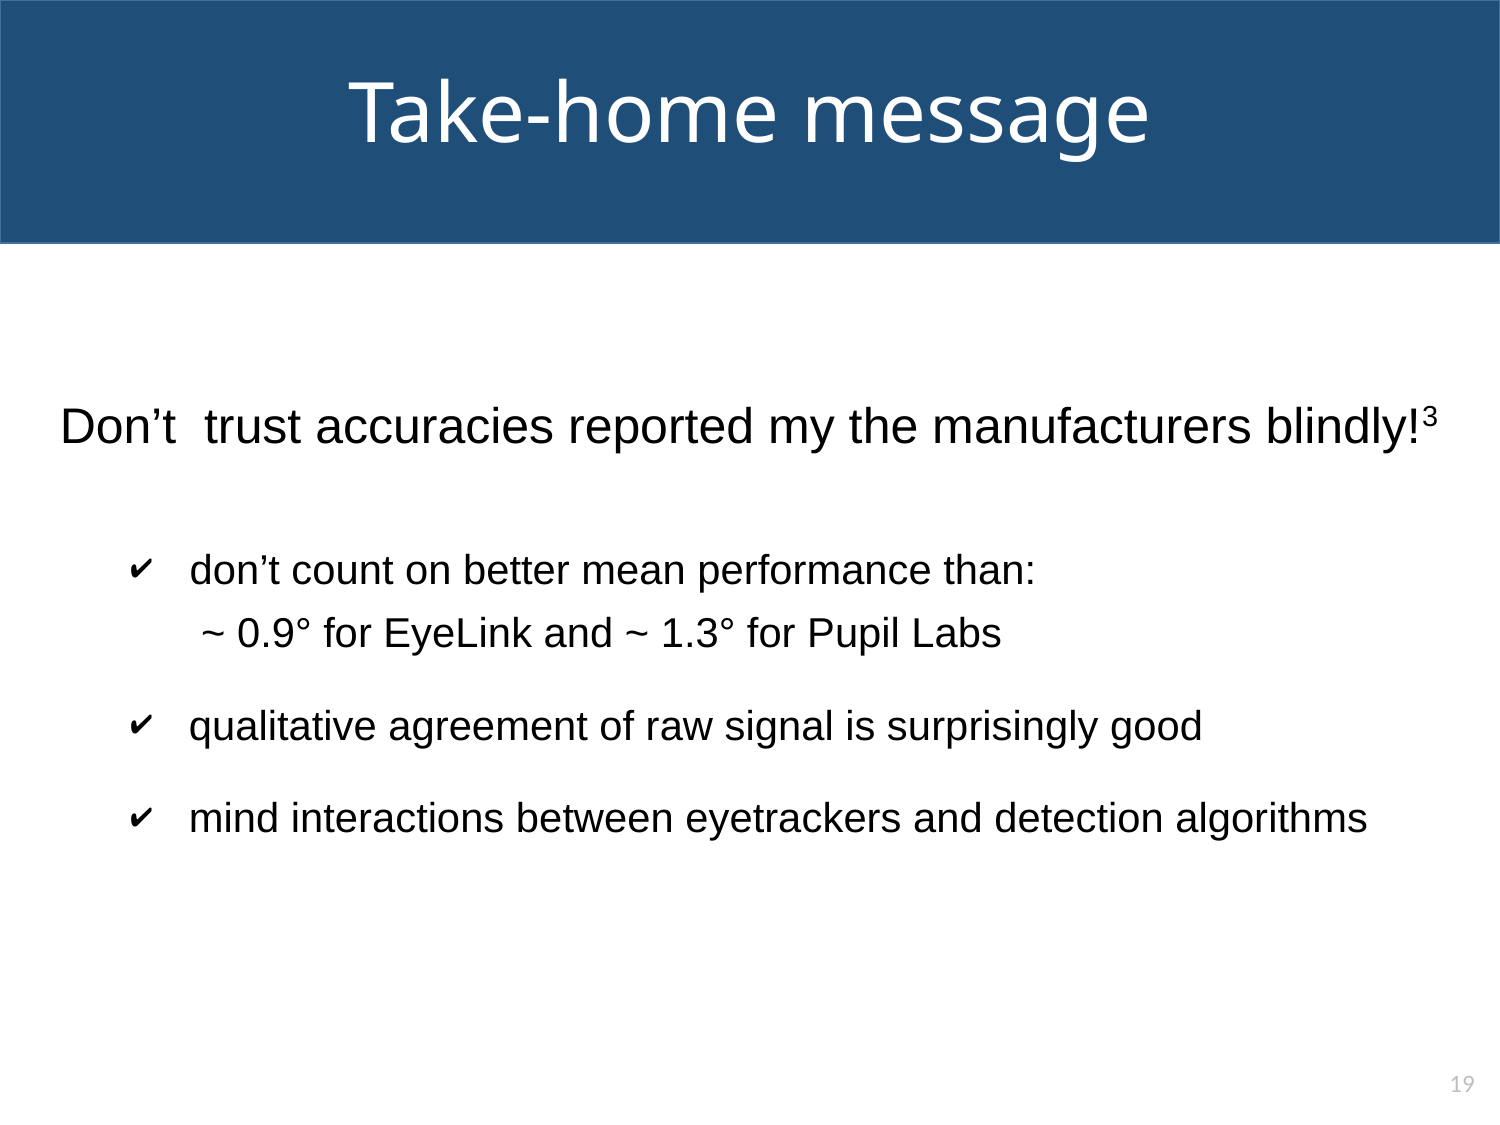

# Take-home message
Don’t trust accuracies reported my the manufacturers blindly!3
 don’t count on better mean performance than:
 ~ 0.9° for EyeLink and ~ 1.3° for Pupil Labs
 qualitative agreement of raw signal is surprisingly good
 mind interactions between eyetrackers and detection algorithms
19